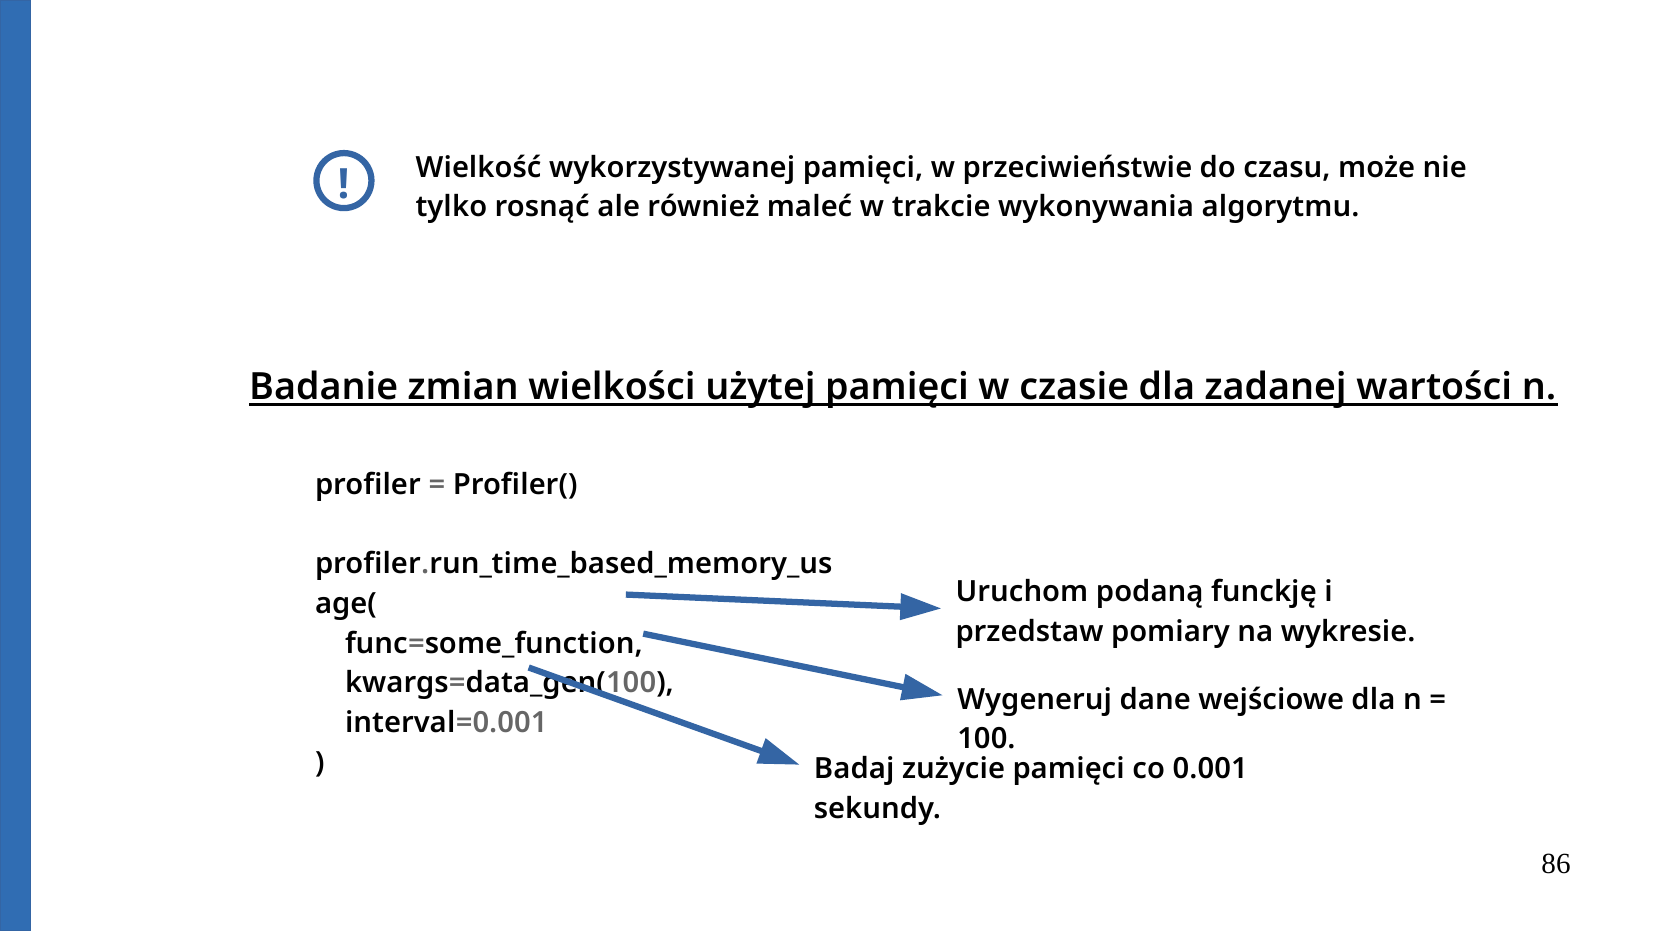

Wielkość wykorzystywanej pamięci, w przeciwieństwie do czasu, może nie tylko rosnąć ale również maleć w trakcie wykonywania algorytmu.
!
!
!
Badanie zmian wielkości użytej pamięci w czasie dla zadanej wartości n.
profiler = Profiler()
profiler.run_time_based_memory_usage(
 func=some_function,
 kwargs=data_gen(100),
 interval=0.001
)
Uruchom podaną funckję i przedstaw pomiary na wykresie.
Wygeneruj dane wejściowe dla n = 100.
Badaj zużycie pamięci co 0.001 sekundy.
86